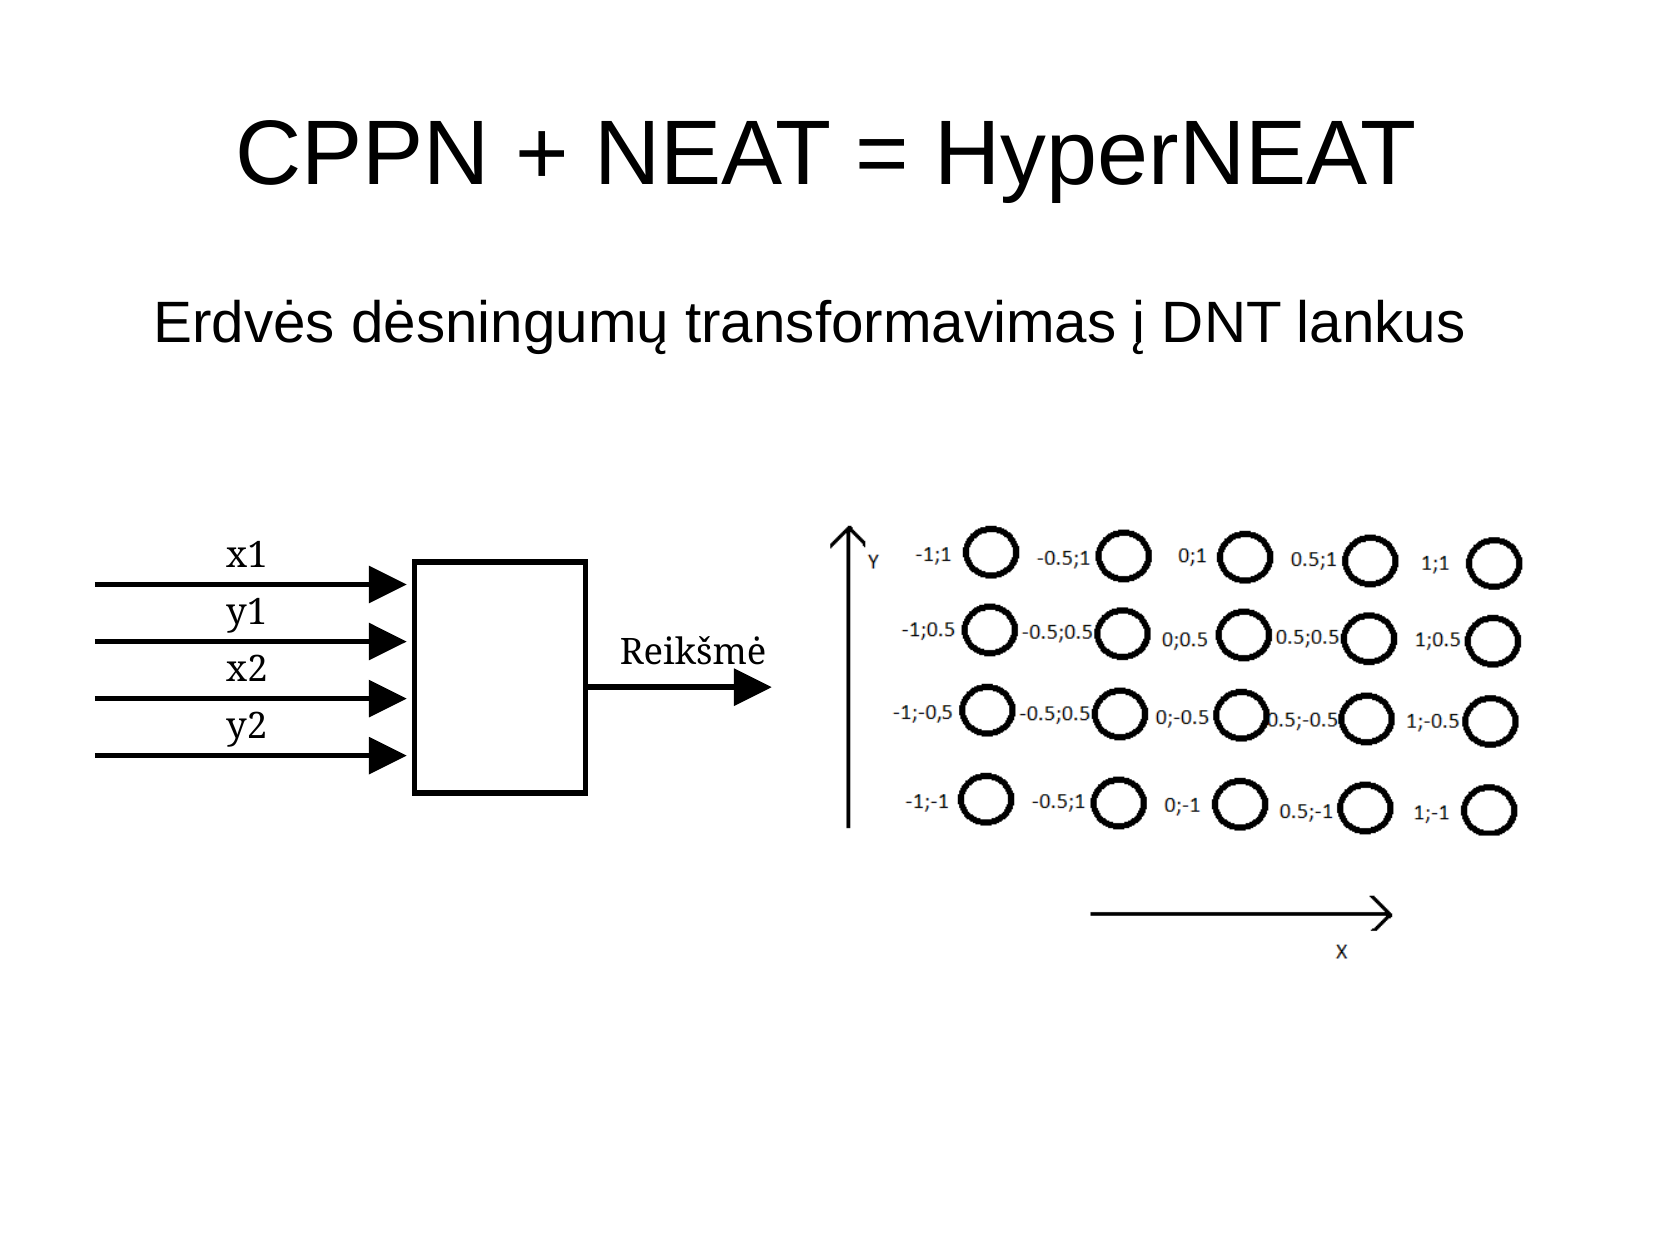

# CPPN + NEAT = HyperNEAT
Erdvės dėsningumų transformavimas į DNT lankus